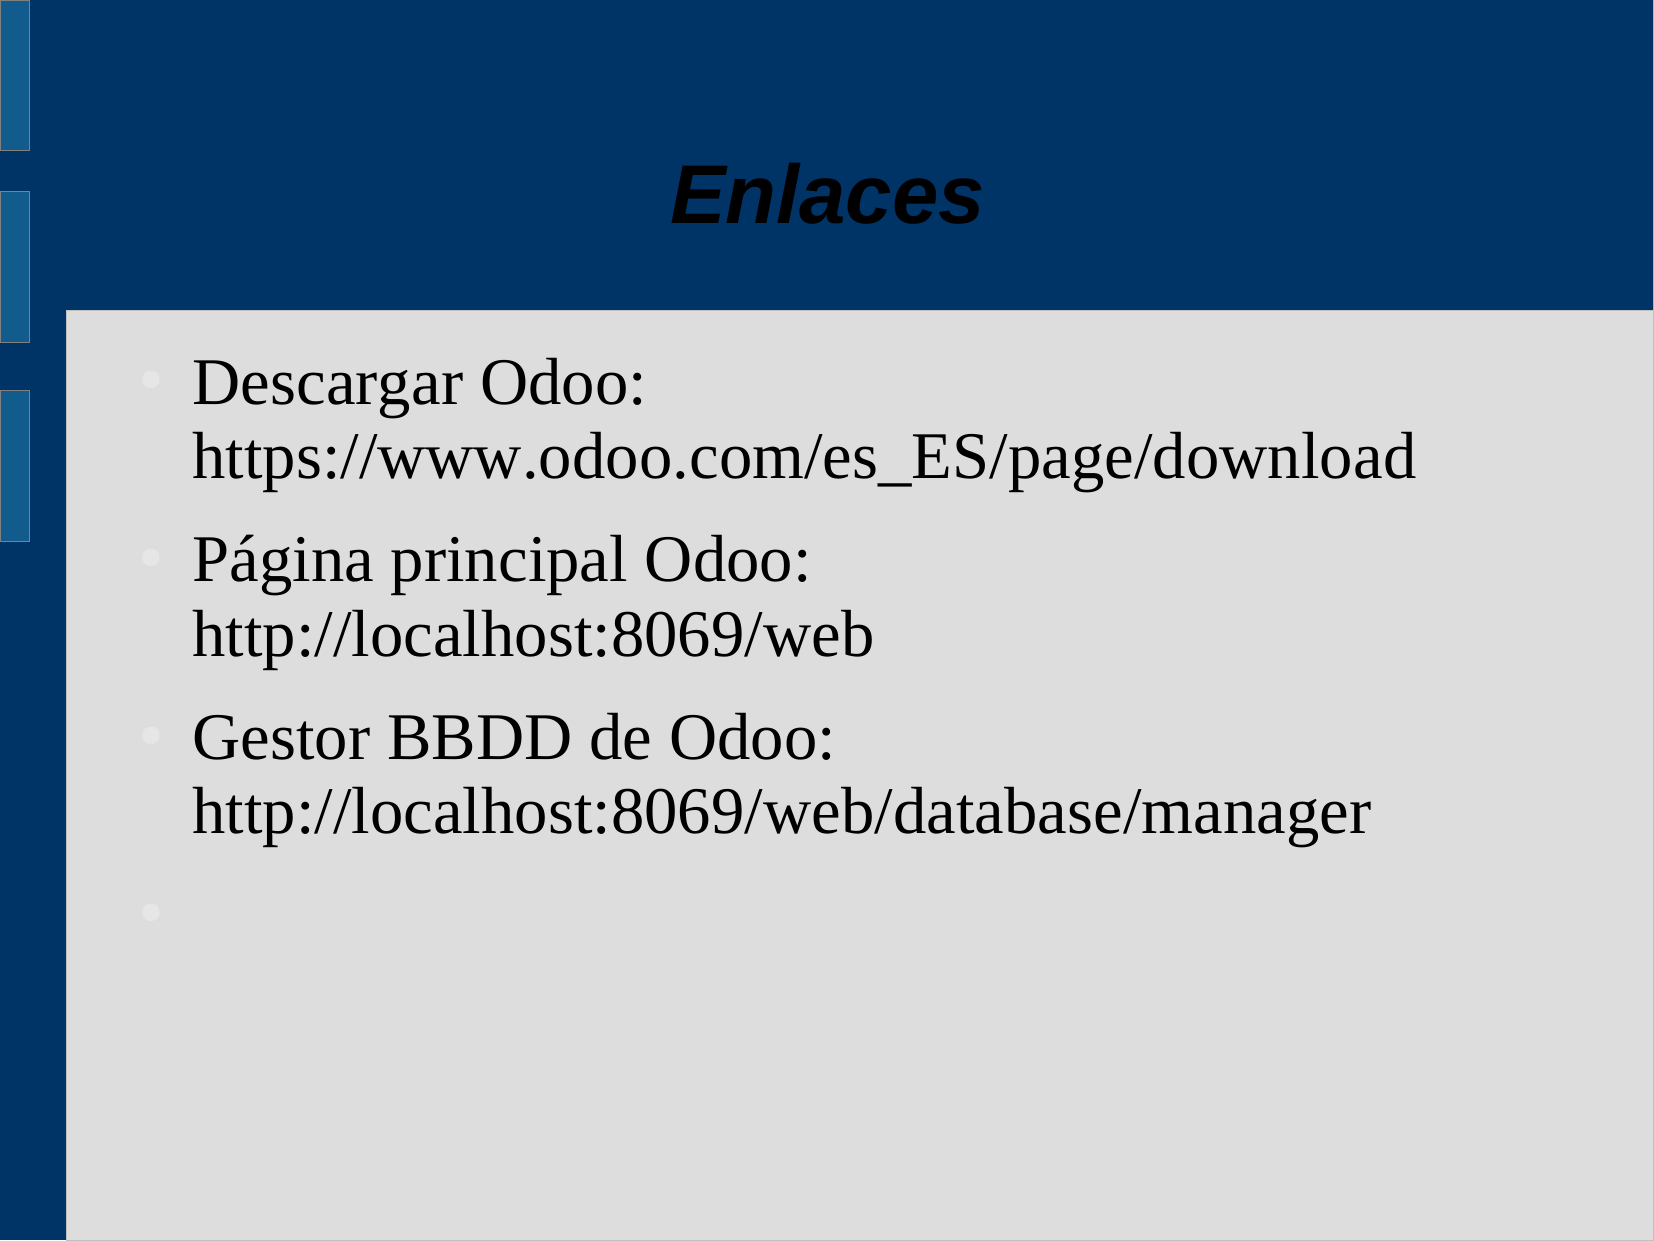

# Enlaces
Descargar Odoo: https://www.odoo.com/es_ES/page/download
Página principal Odoo: http://localhost:8069/web
Gestor BBDD de Odoo: http://localhost:8069/web/database/manager